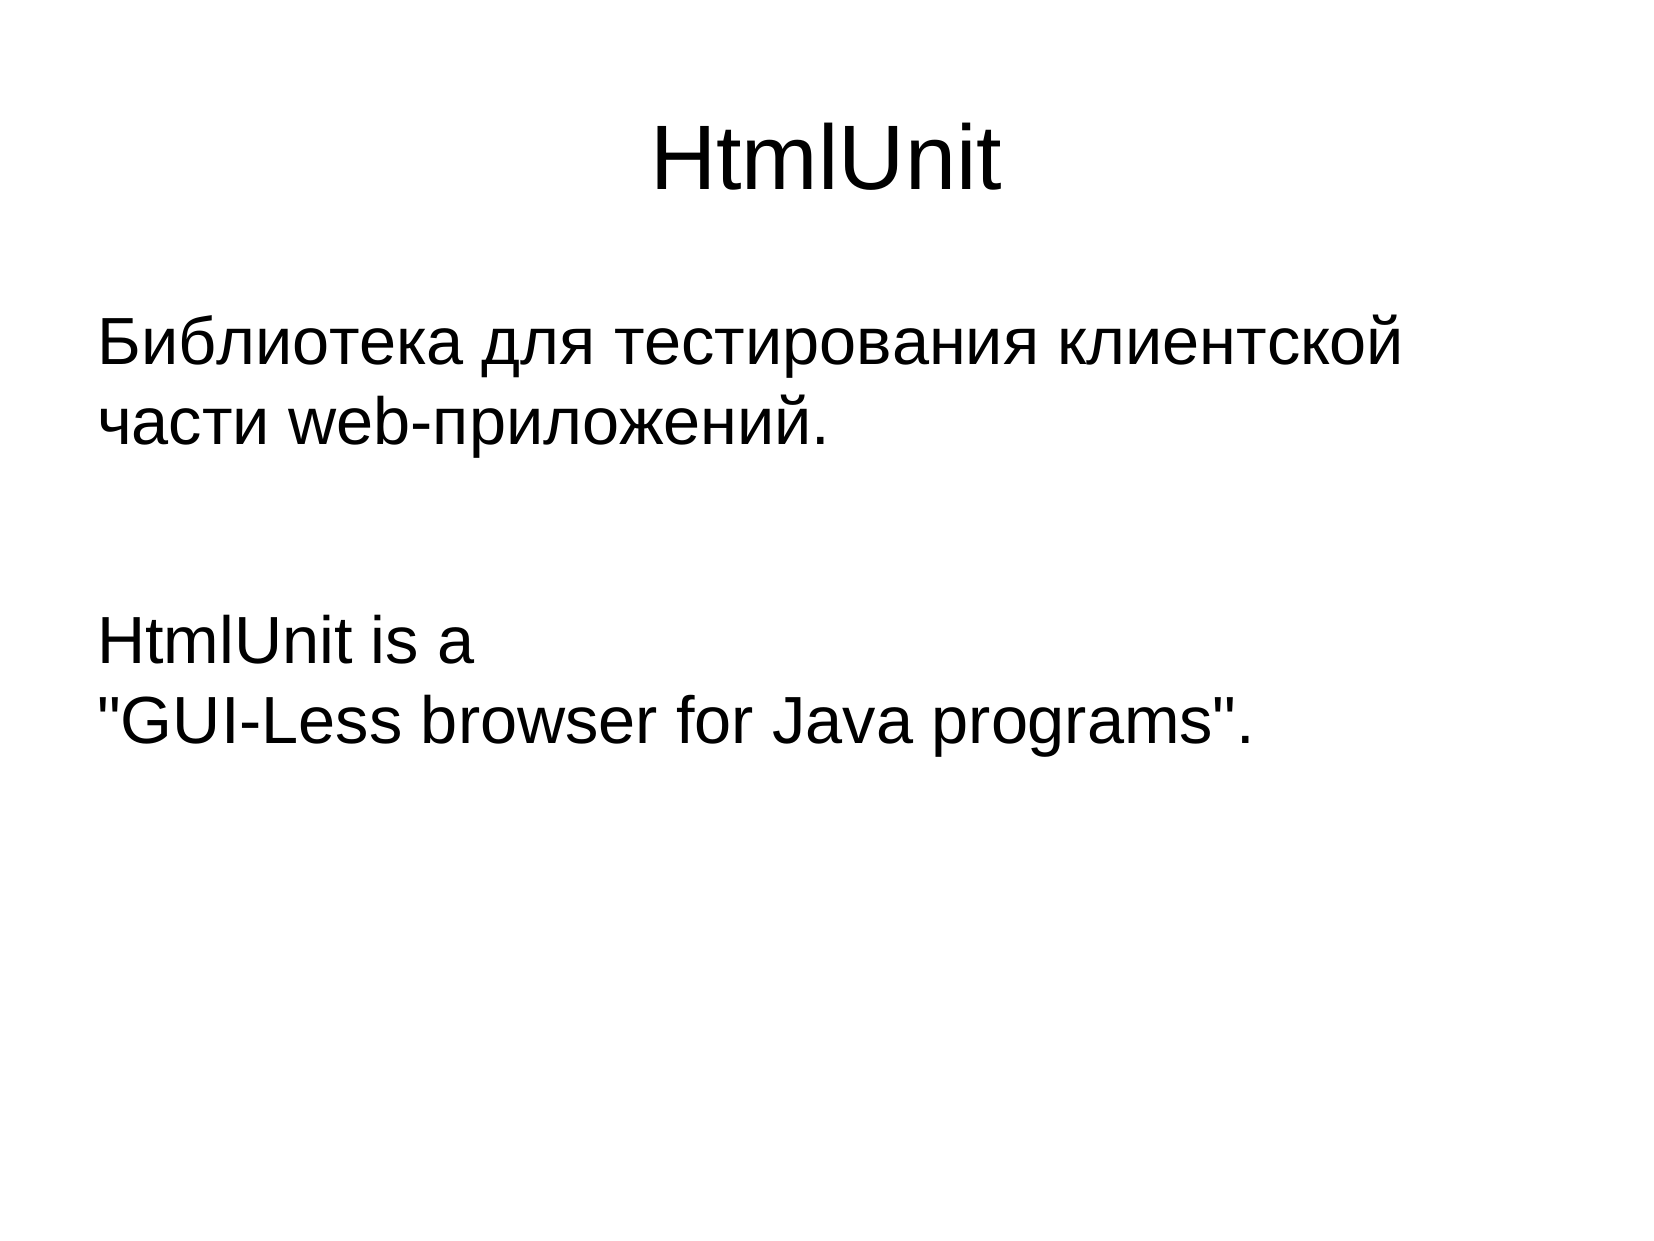

# HtmlUnit
Библиотека для тестирования клиентской части web-приложений.
HtmlUnit is a
"GUI-Less browser for Java programs".